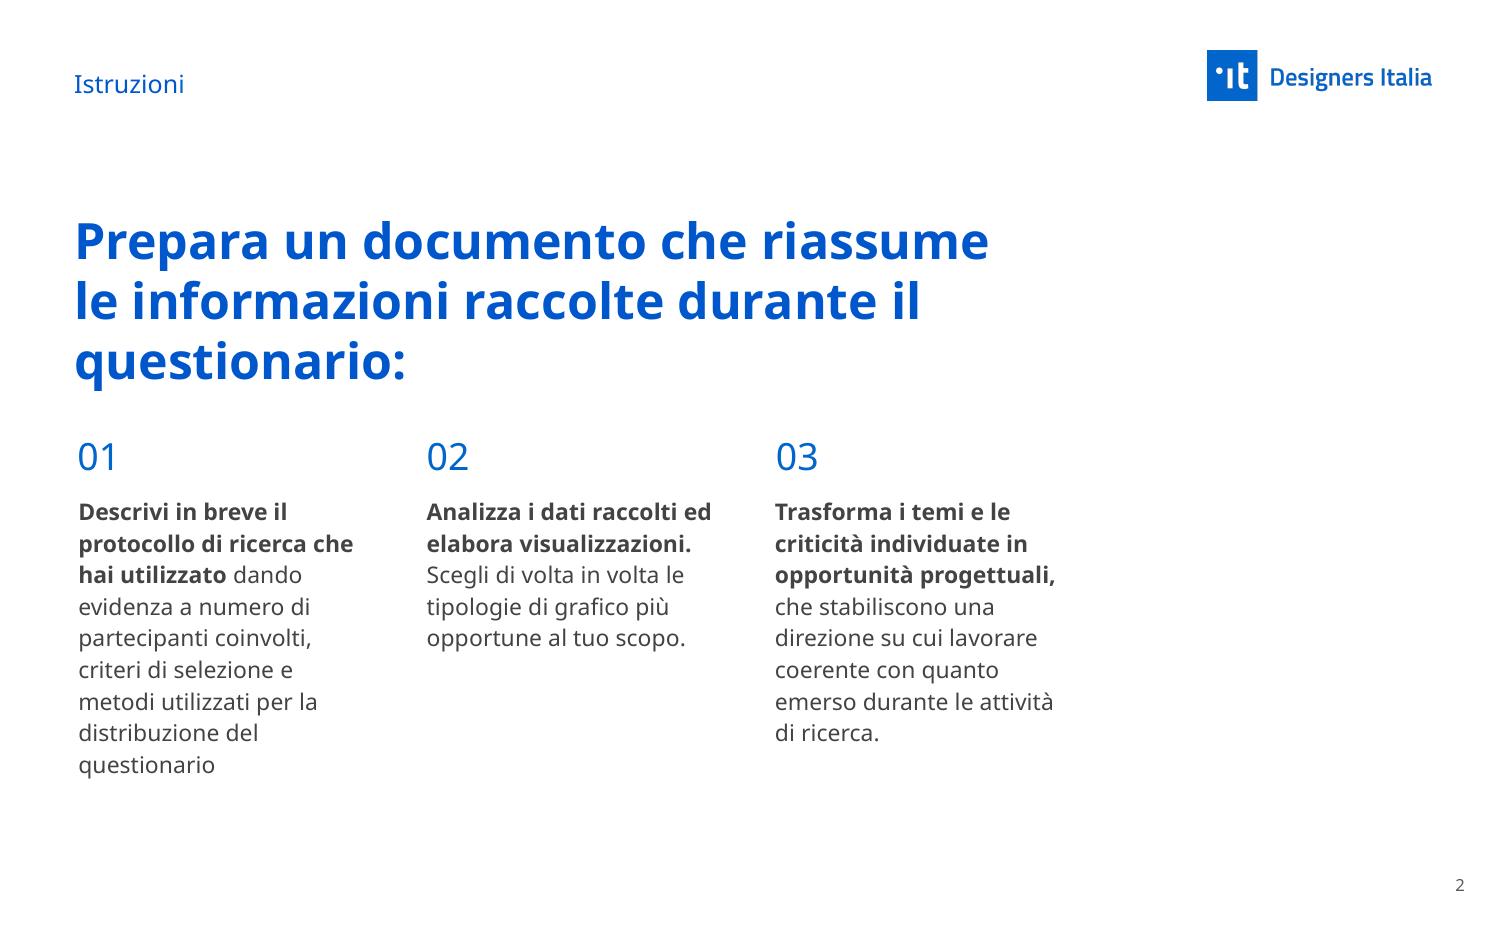

Istruzioni
Prepara un documento che riassume
le informazioni raccolte durante il questionario:
01
02
03
Descrivi in breve il protocollo di ricerca che hai utilizzato dando evidenza a numero di partecipanti coinvolti, criteri di selezione e metodi utilizzati per la distribuzione del questionario
Analizza i dati raccolti ed elabora visualizzazioni. Scegli di volta in volta le tipologie di grafico più opportune al tuo scopo.
Trasforma i temi e le criticità individuate in opportunità progettuali, che stabiliscono una direzione su cui lavorare coerente con quanto emerso durante le attività di ricerca.